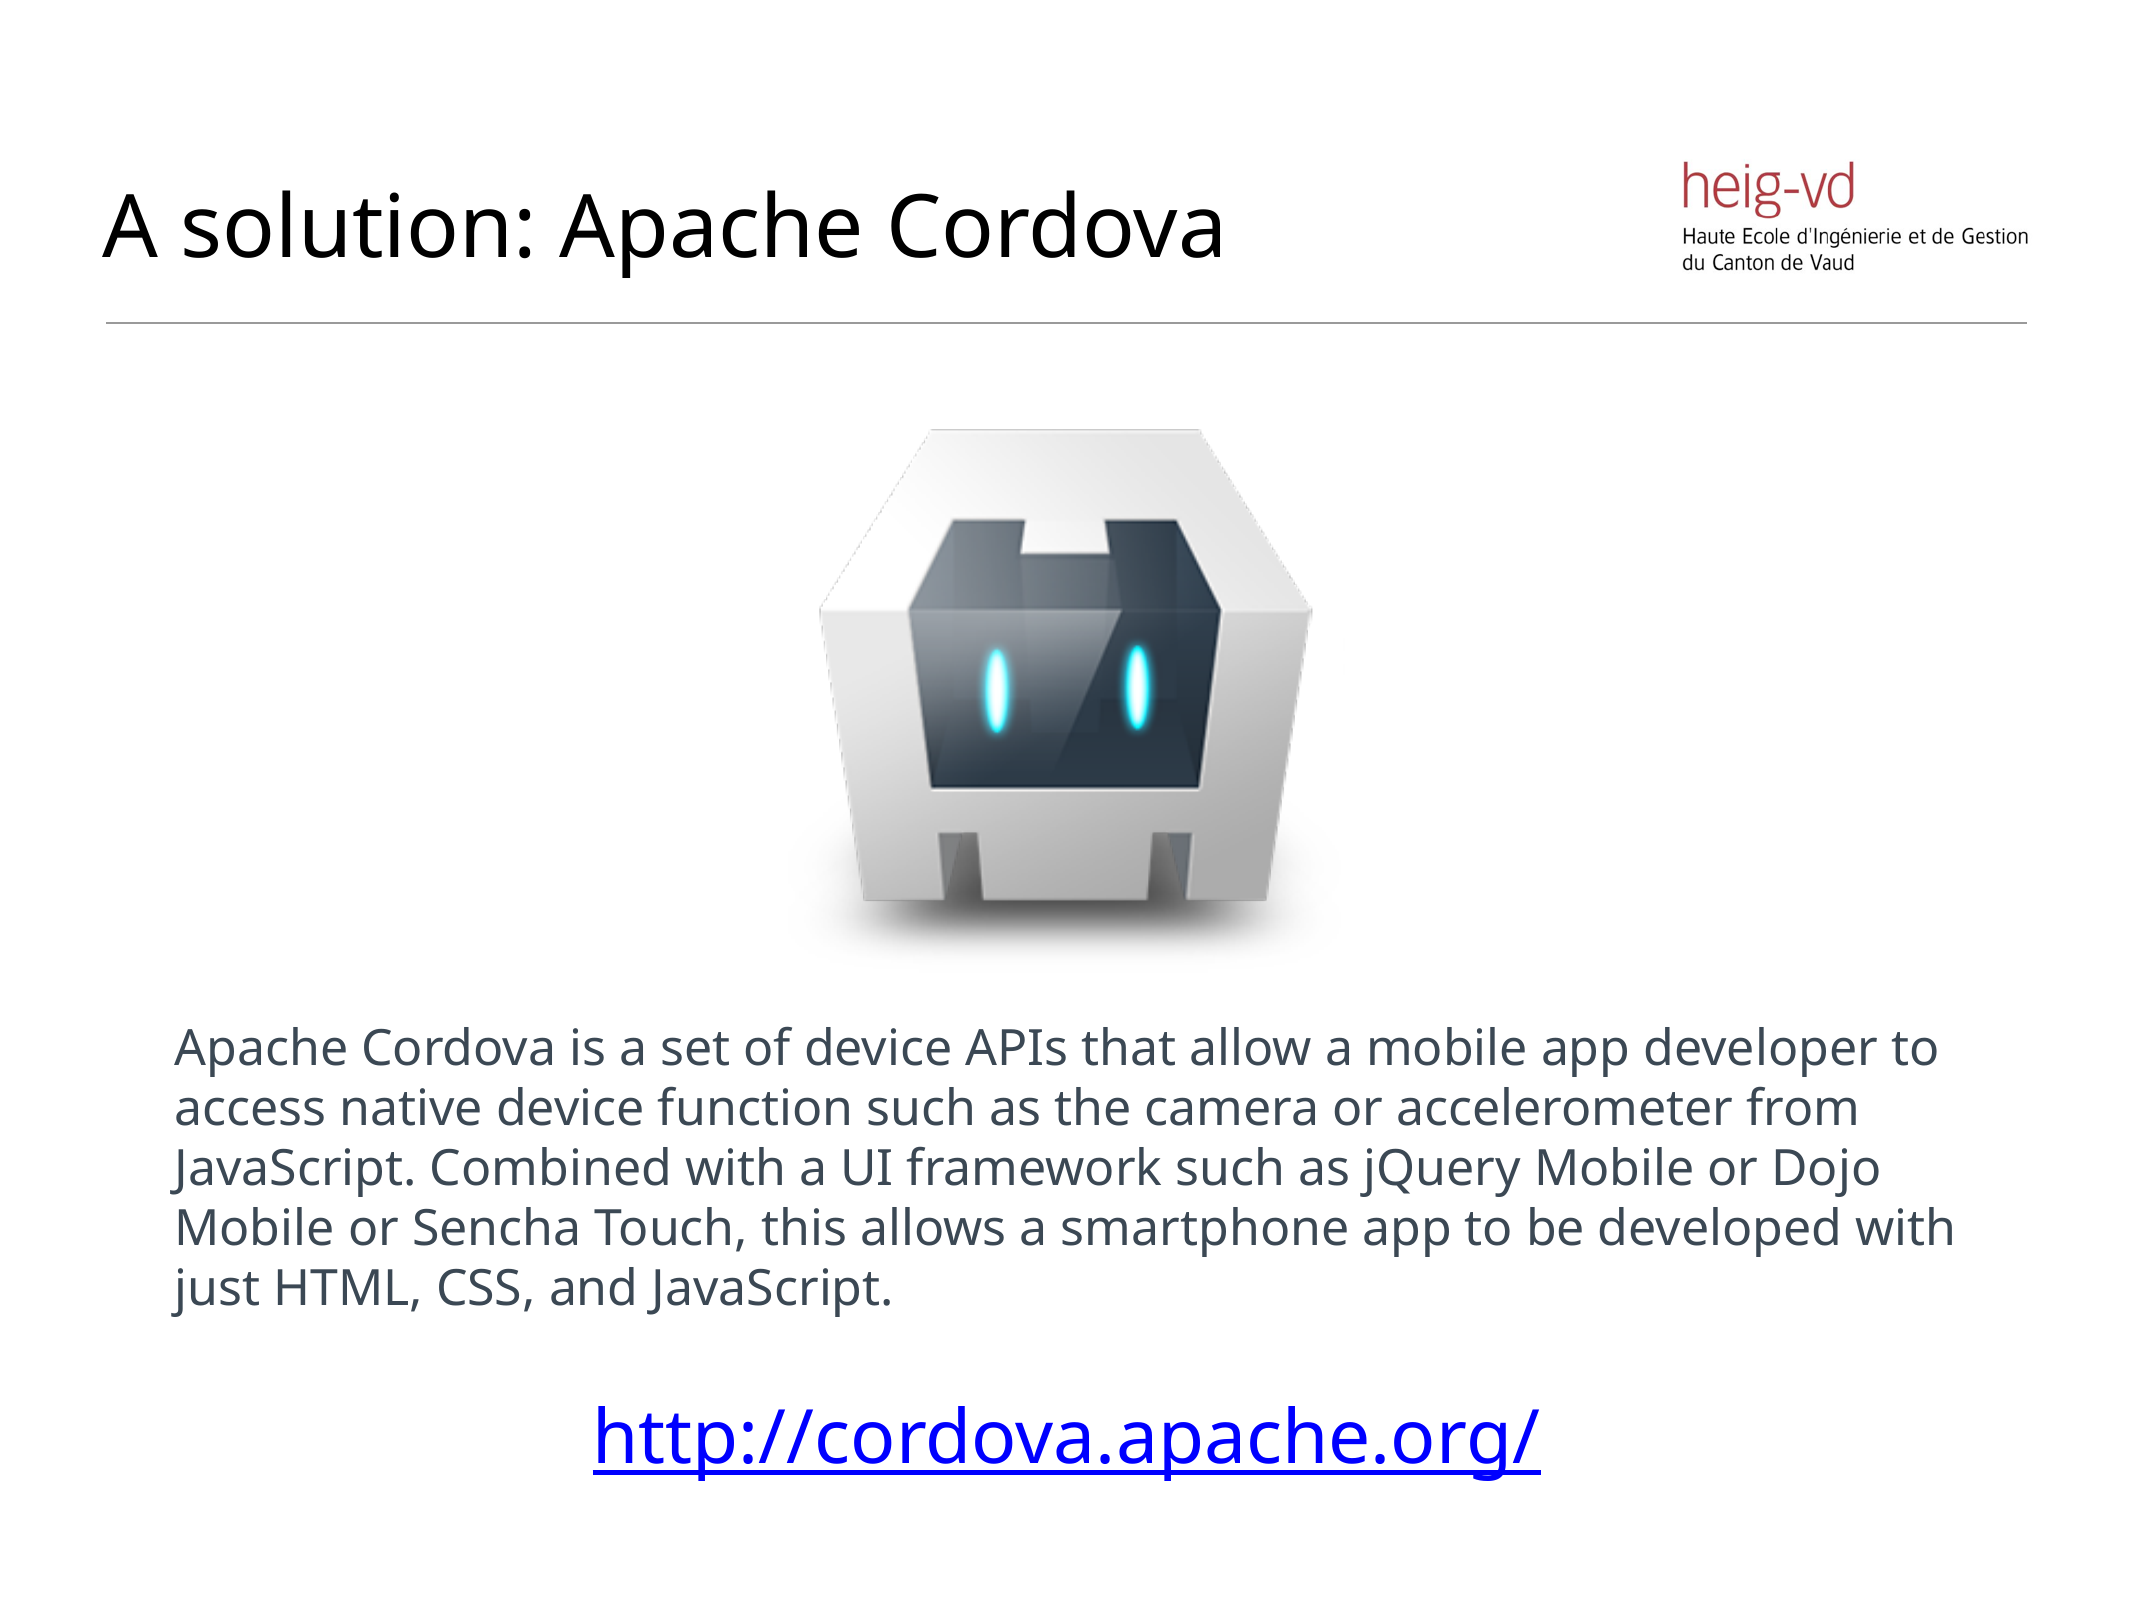

# A solution: Apache Cordova
Apache Cordova is a set of device APIs that allow a mobile app developer to access native device function such as the camera or accelerometer from JavaScript. Combined with a UI framework such as jQuery Mobile or Dojo Mobile or Sencha Touch, this allows a smartphone app to be developed with just HTML, CSS, and JavaScript.
http://cordova.apache.org/